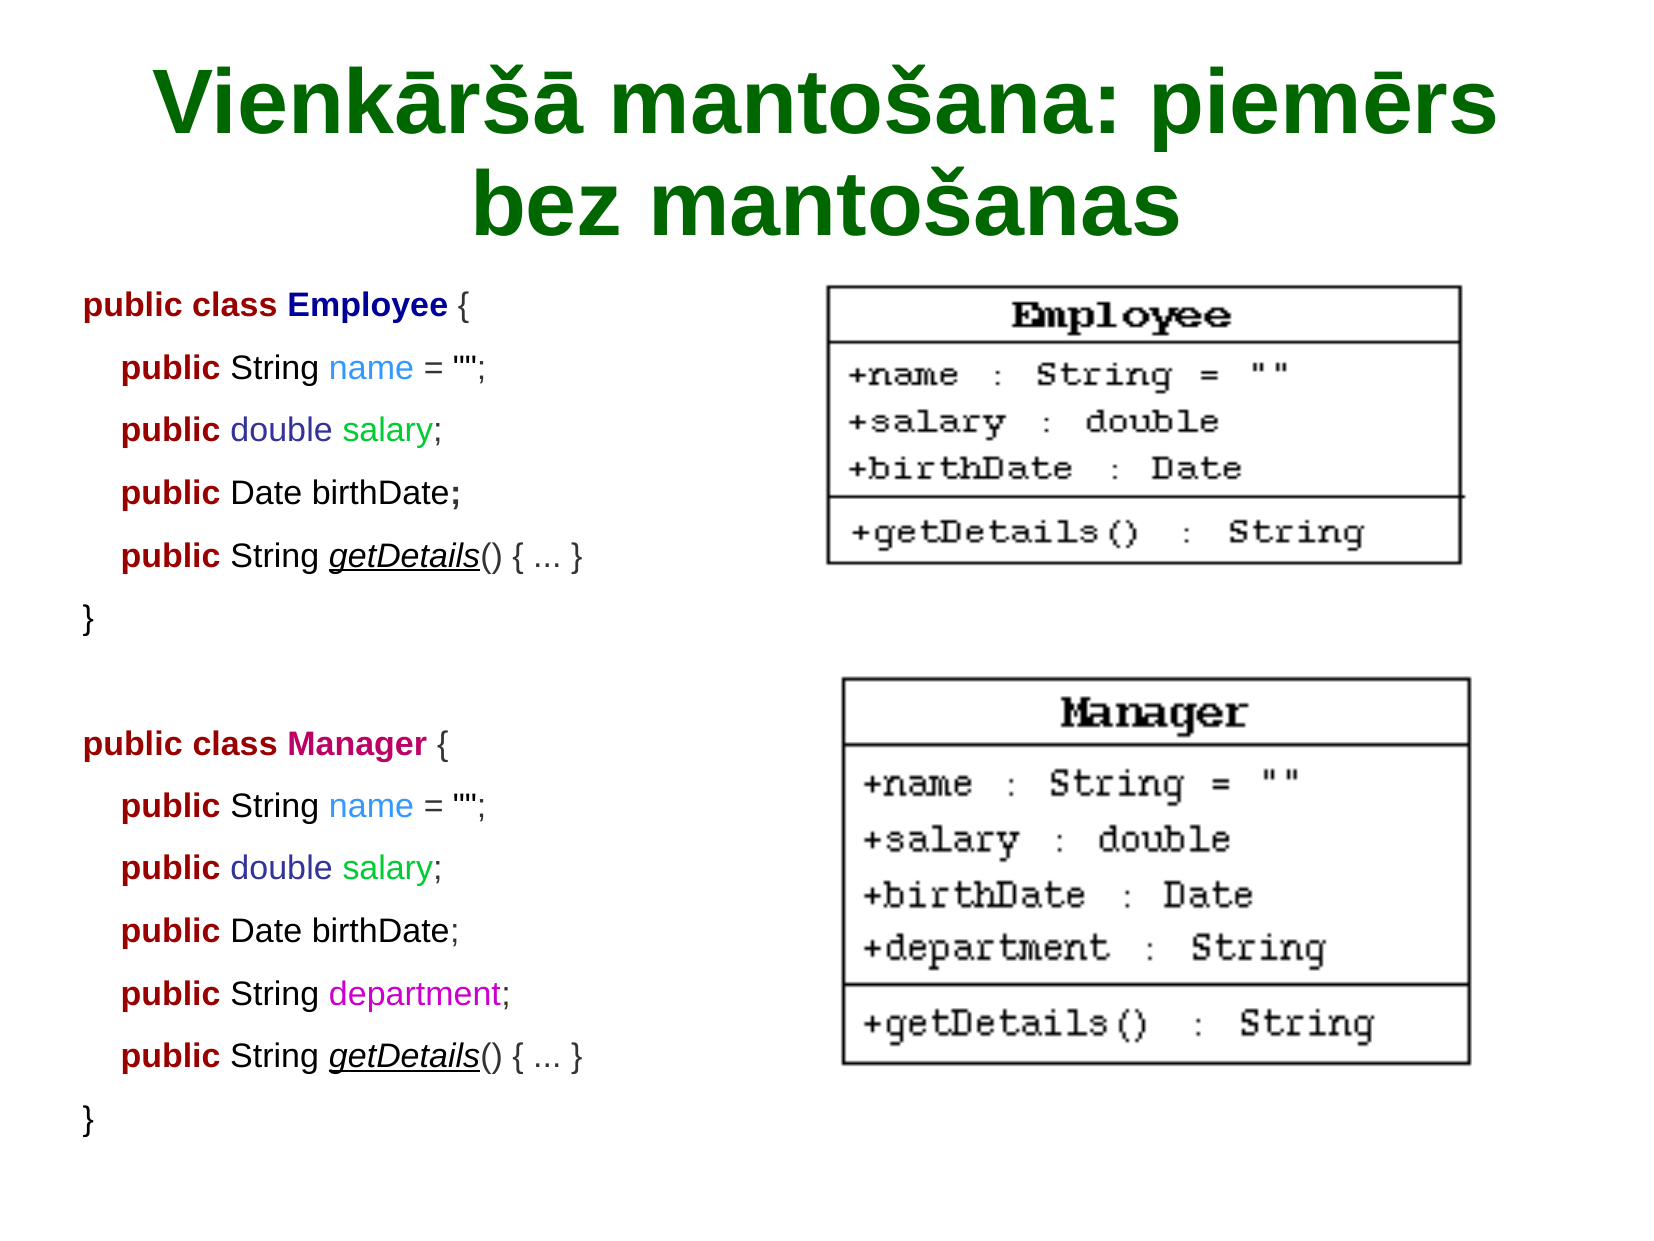

# Vienkāršā mantošana: piemērs bez mantošanas
public class Employee {
 public String name = "";
 public double salary;
 public Date birthDate;
 public String getDetails() { ... }
}
public class Manager {
 public String name = "";
 public double salary;
 public Date birthDate;
 public String department;
 public String getDetails() { ... }
}